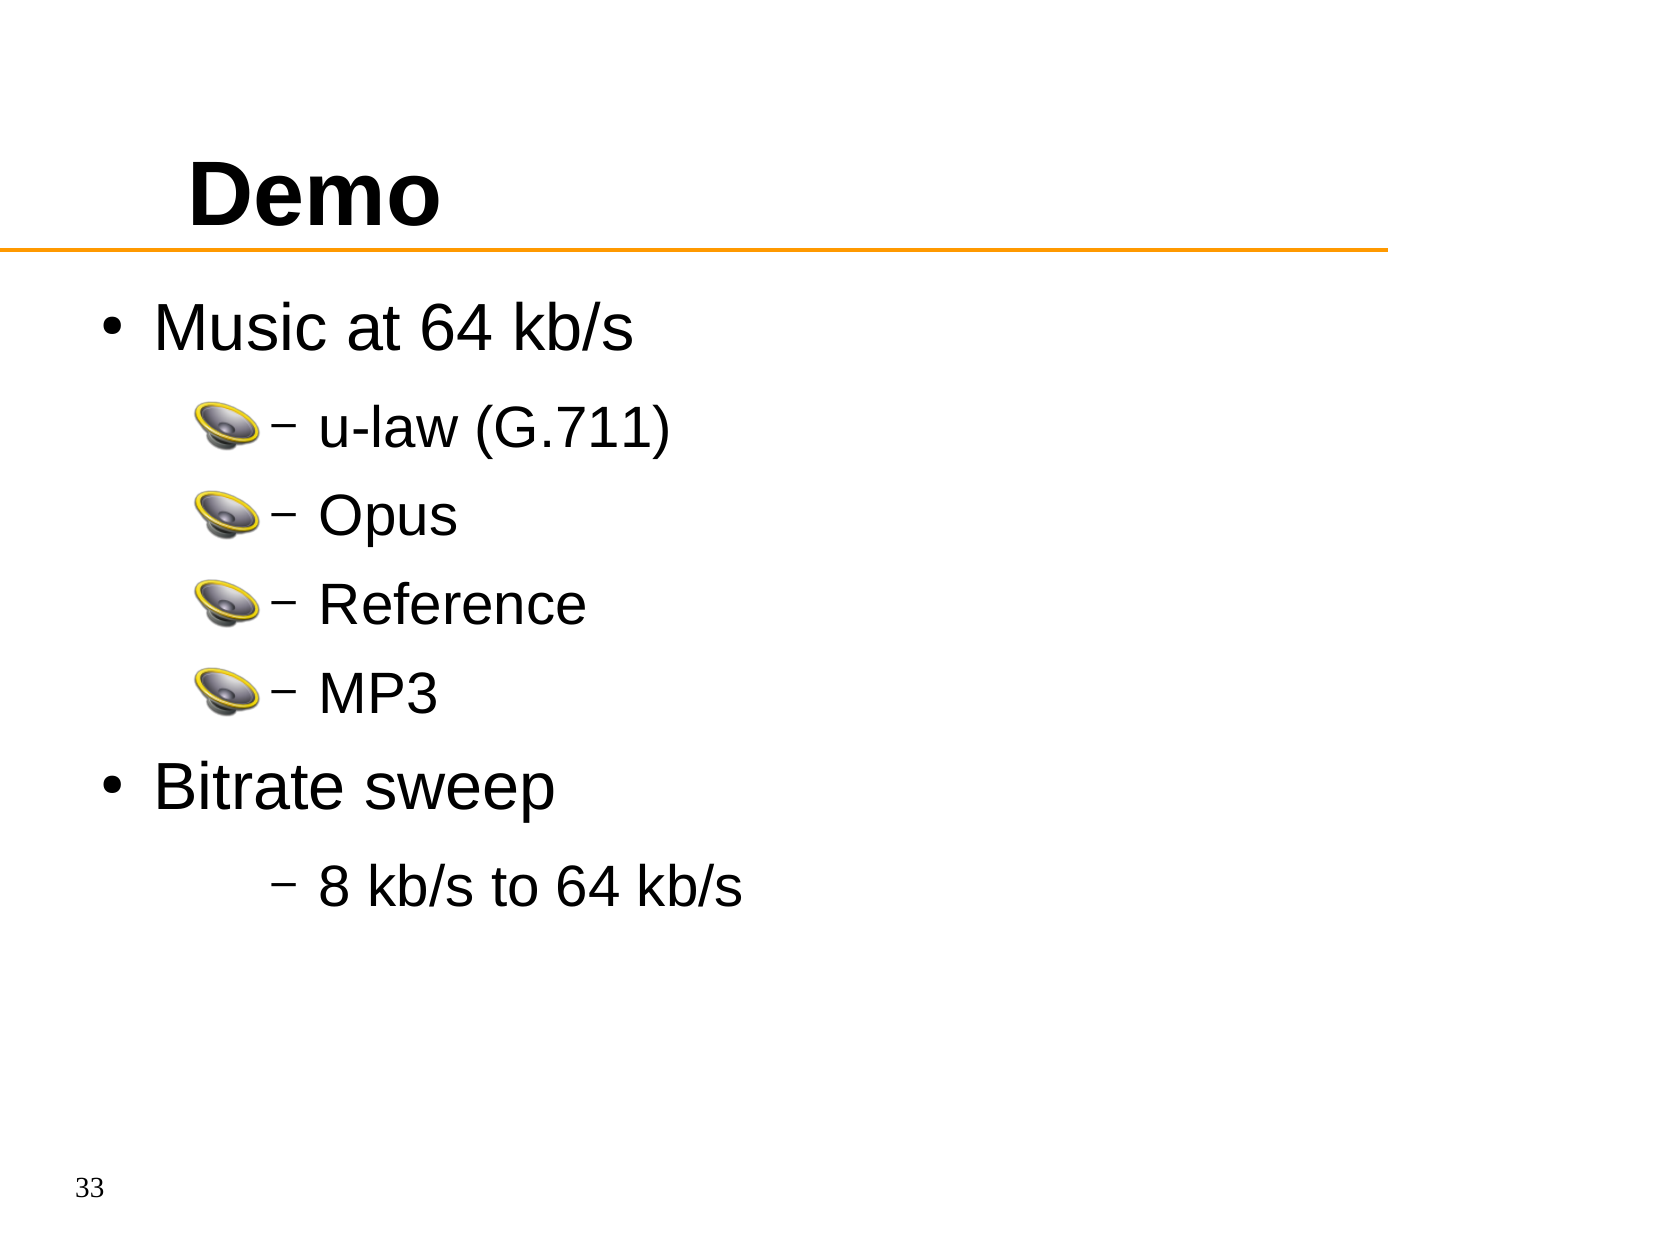

# Demo
Music at 64 kb/s
u-law (G.711)
Opus
Reference
MP3
Bitrate sweep
8 kb/s to 64 kb/s
33